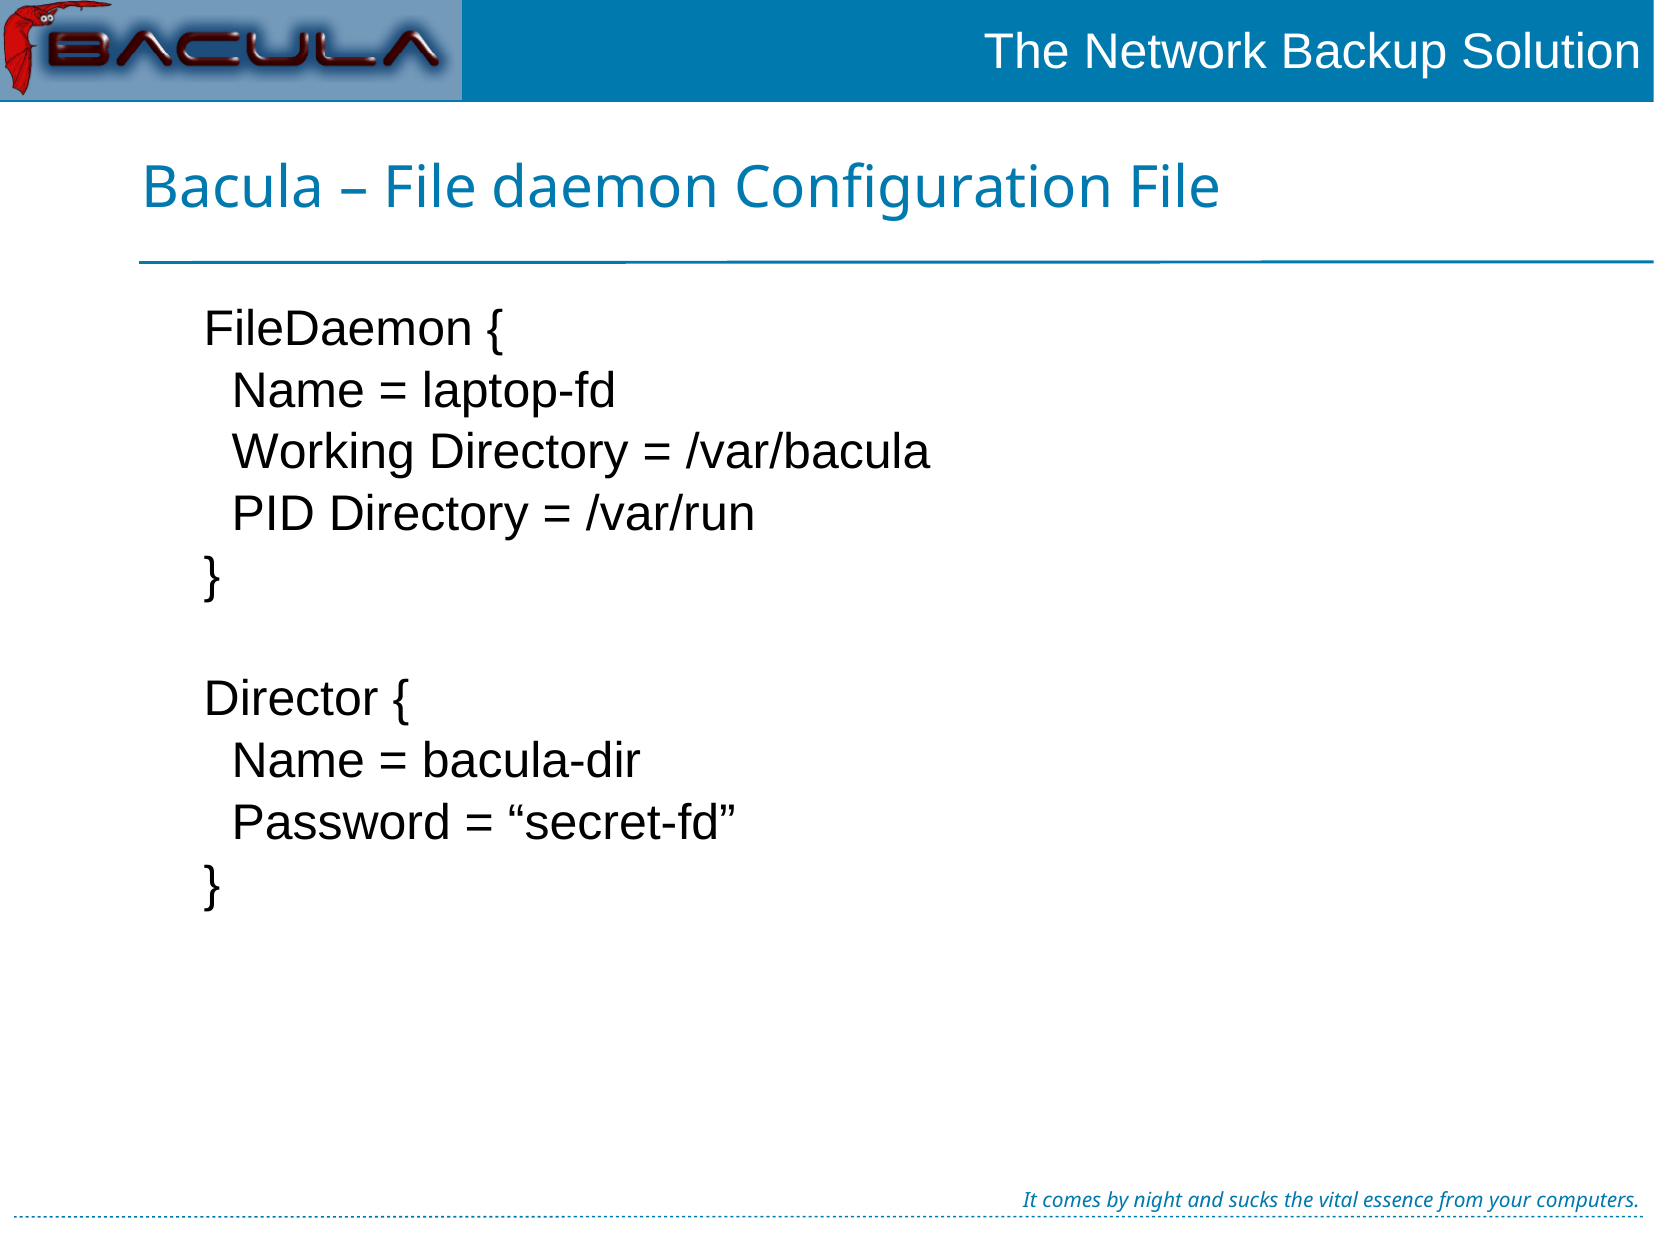

# Bacula – File daemon Configuration File
FileDaemon {
 Name = laptop-fd
 Working Directory = /var/bacula
 PID Directory = /var/run
}
Director {
 Name = bacula-dir
 Password = “secret-fd”
}